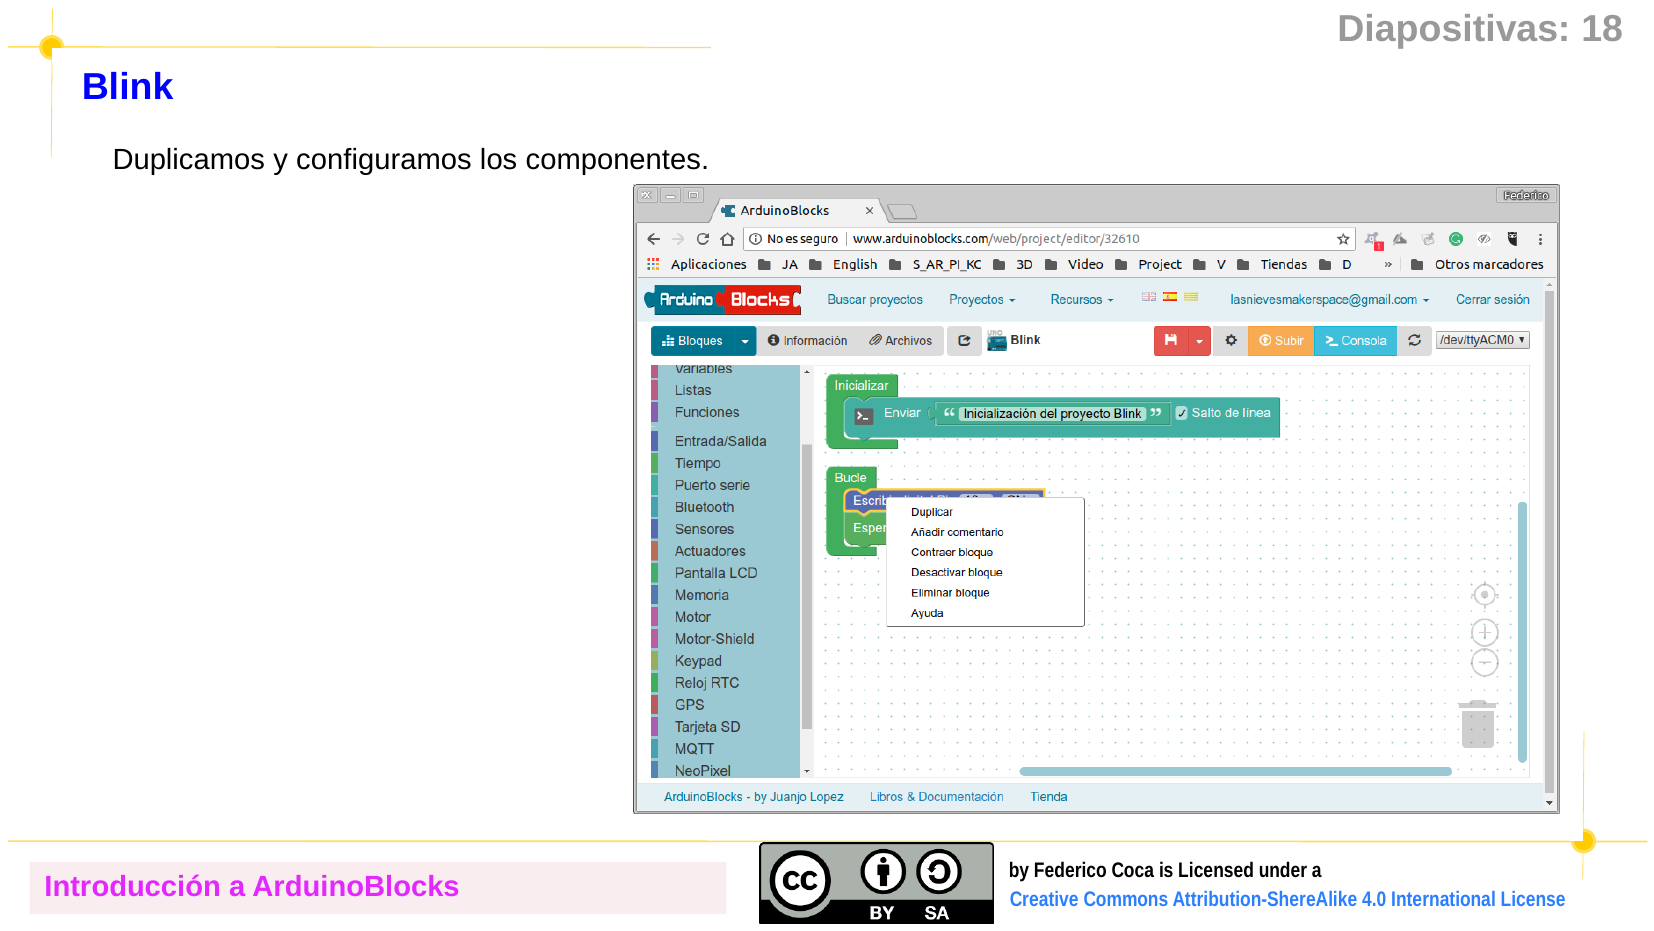

Diapositivas: 18
Blink
Duplicamos y configuramos los componentes.
Introducción a ArduinoBlocks